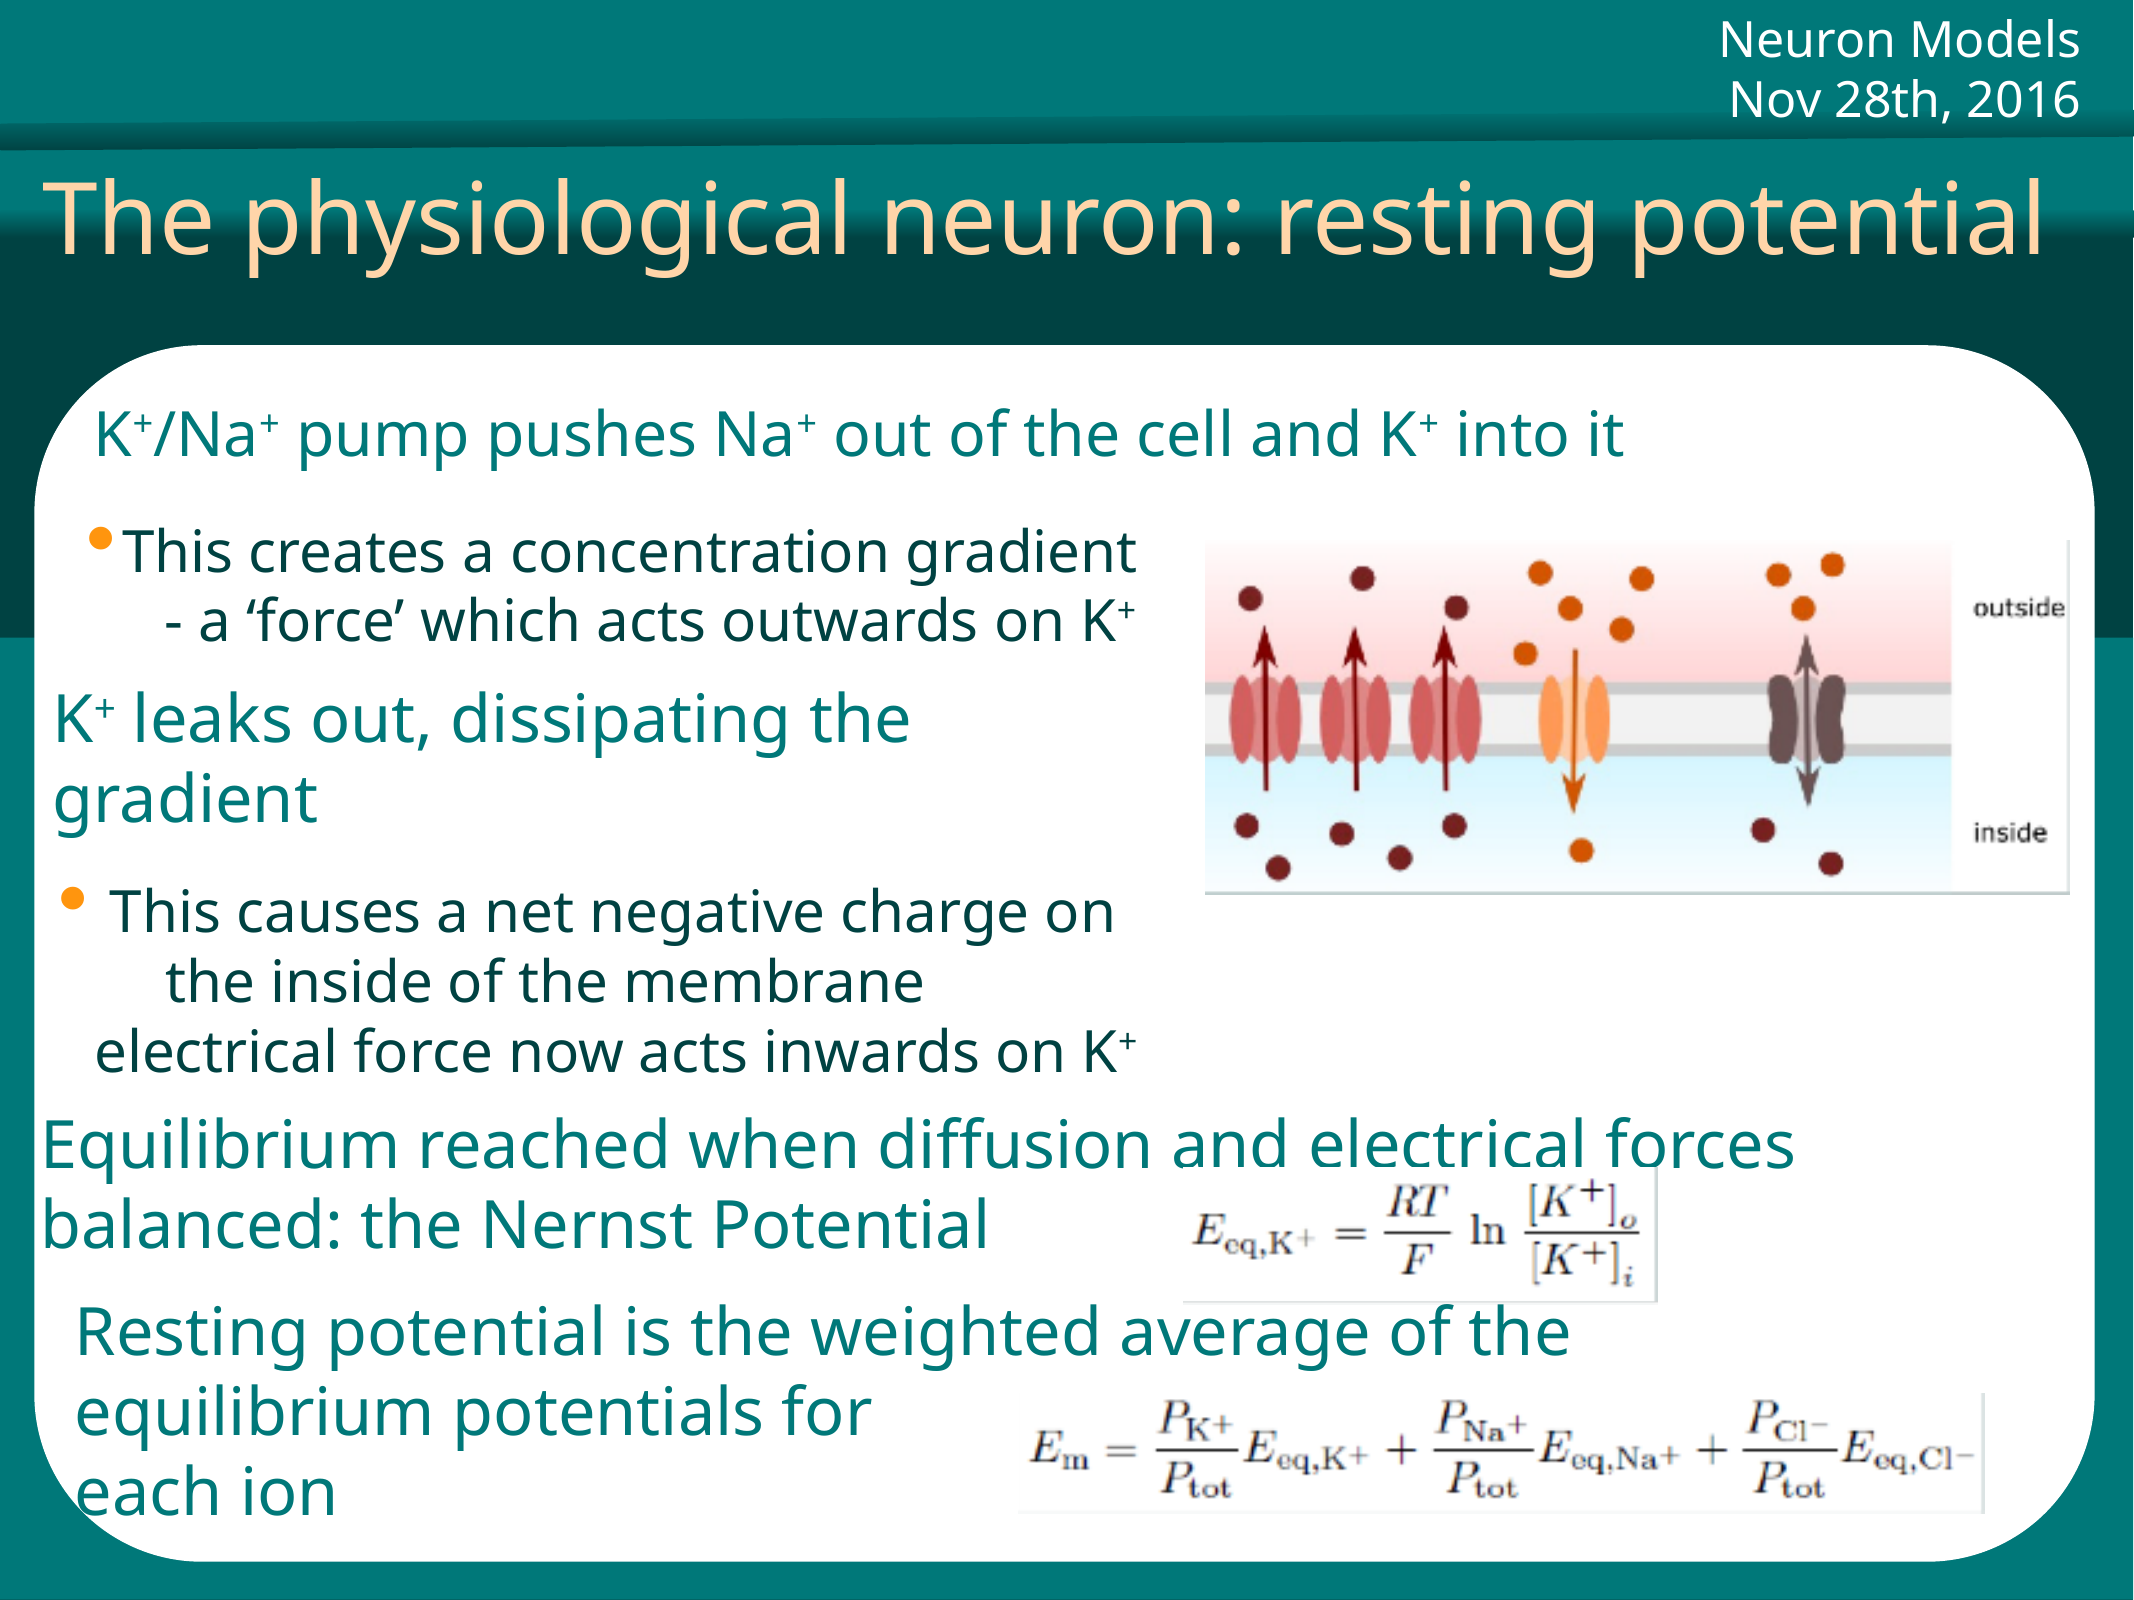

Neuron Models
Nov 28th, 2016
The physiological neuron: resting potential
K+/Na+ pump pushes Na+ out of the cell and K+ into it
This creates a concentration gradient
 - a ‘force’ which acts outwards on K+
K+ leaks out, dissipating the
gradient
 This causes a net negative charge on
the inside of the membrane
electrical force now acts inwards on K+
Equilibrium reached when diffusion and electrical forces balanced: the Nernst Potential
Resting potential is the weighted average of the equilibrium potentials for
each ion